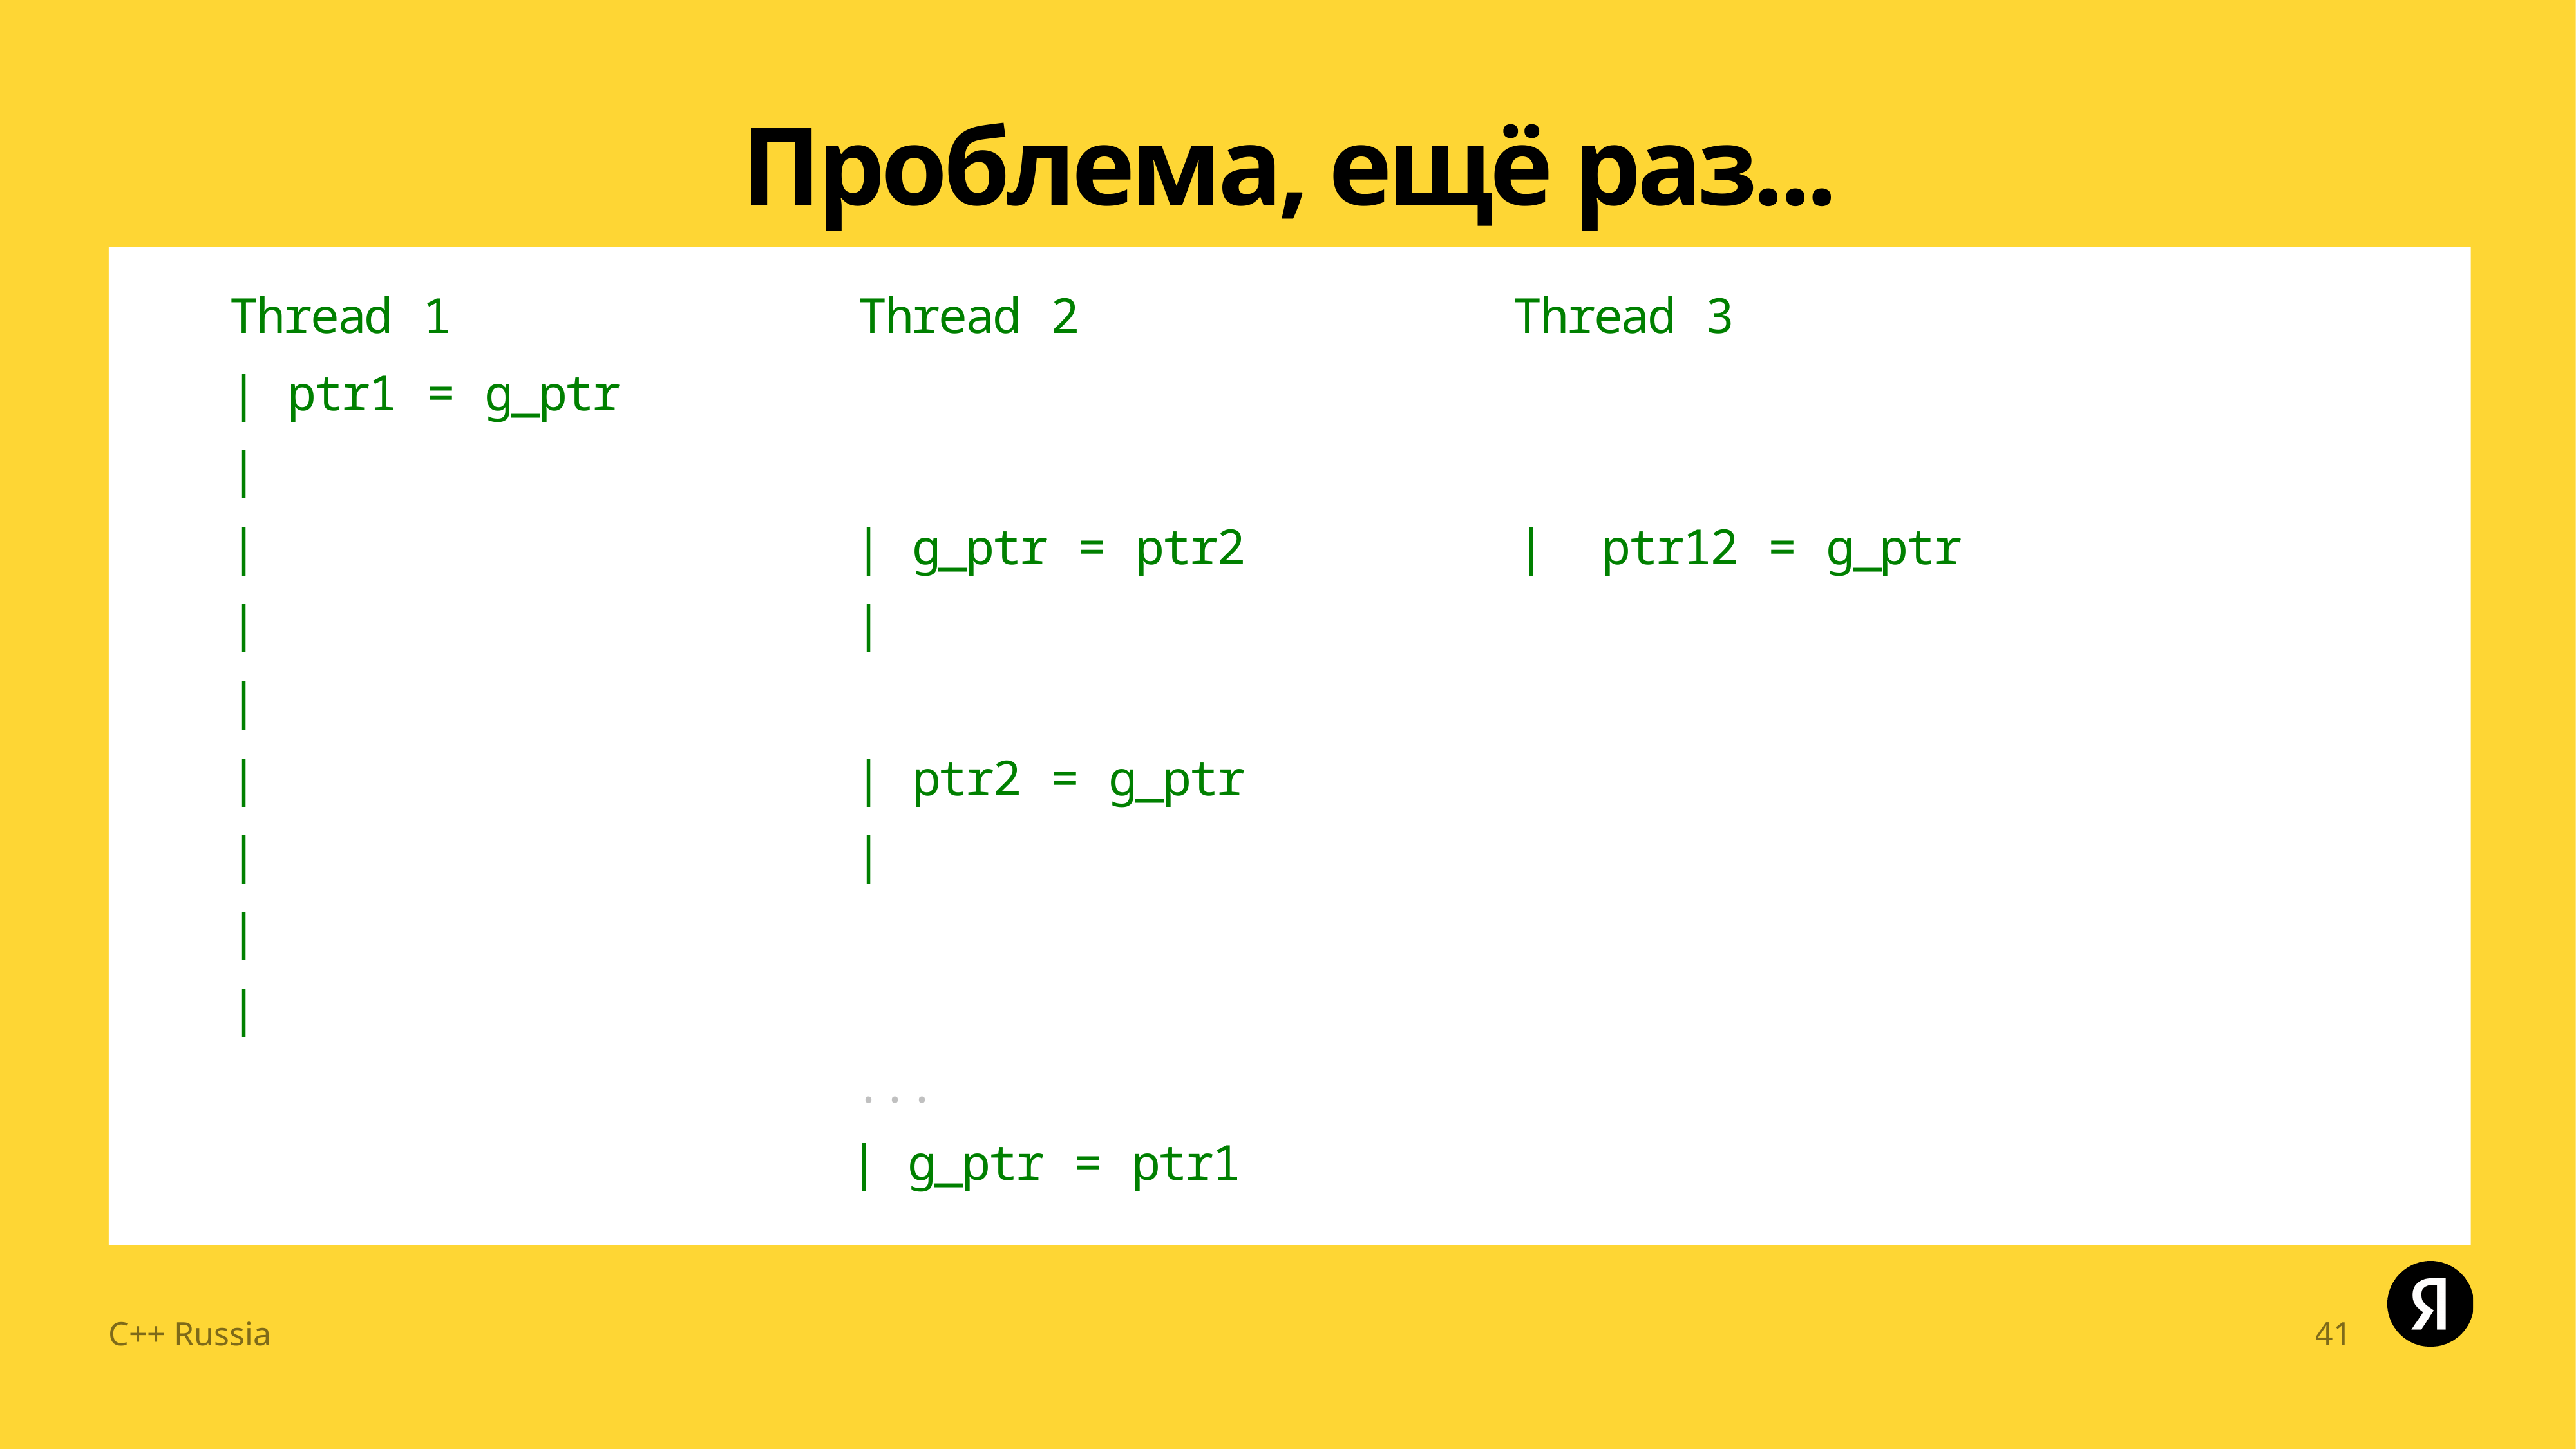

Проблема, ещё раз...
# Thread 1 Thread 2 Thread 3
 | ptr1 = g_ptr
 |
 | | g_ptr = ptr2 | ptr12 = g_ptr
 | |
 |
 | | ptr2 = g_ptr
 | |
 |
 |
 ...
 | g_ptr = ptr1
C++ Russia
41